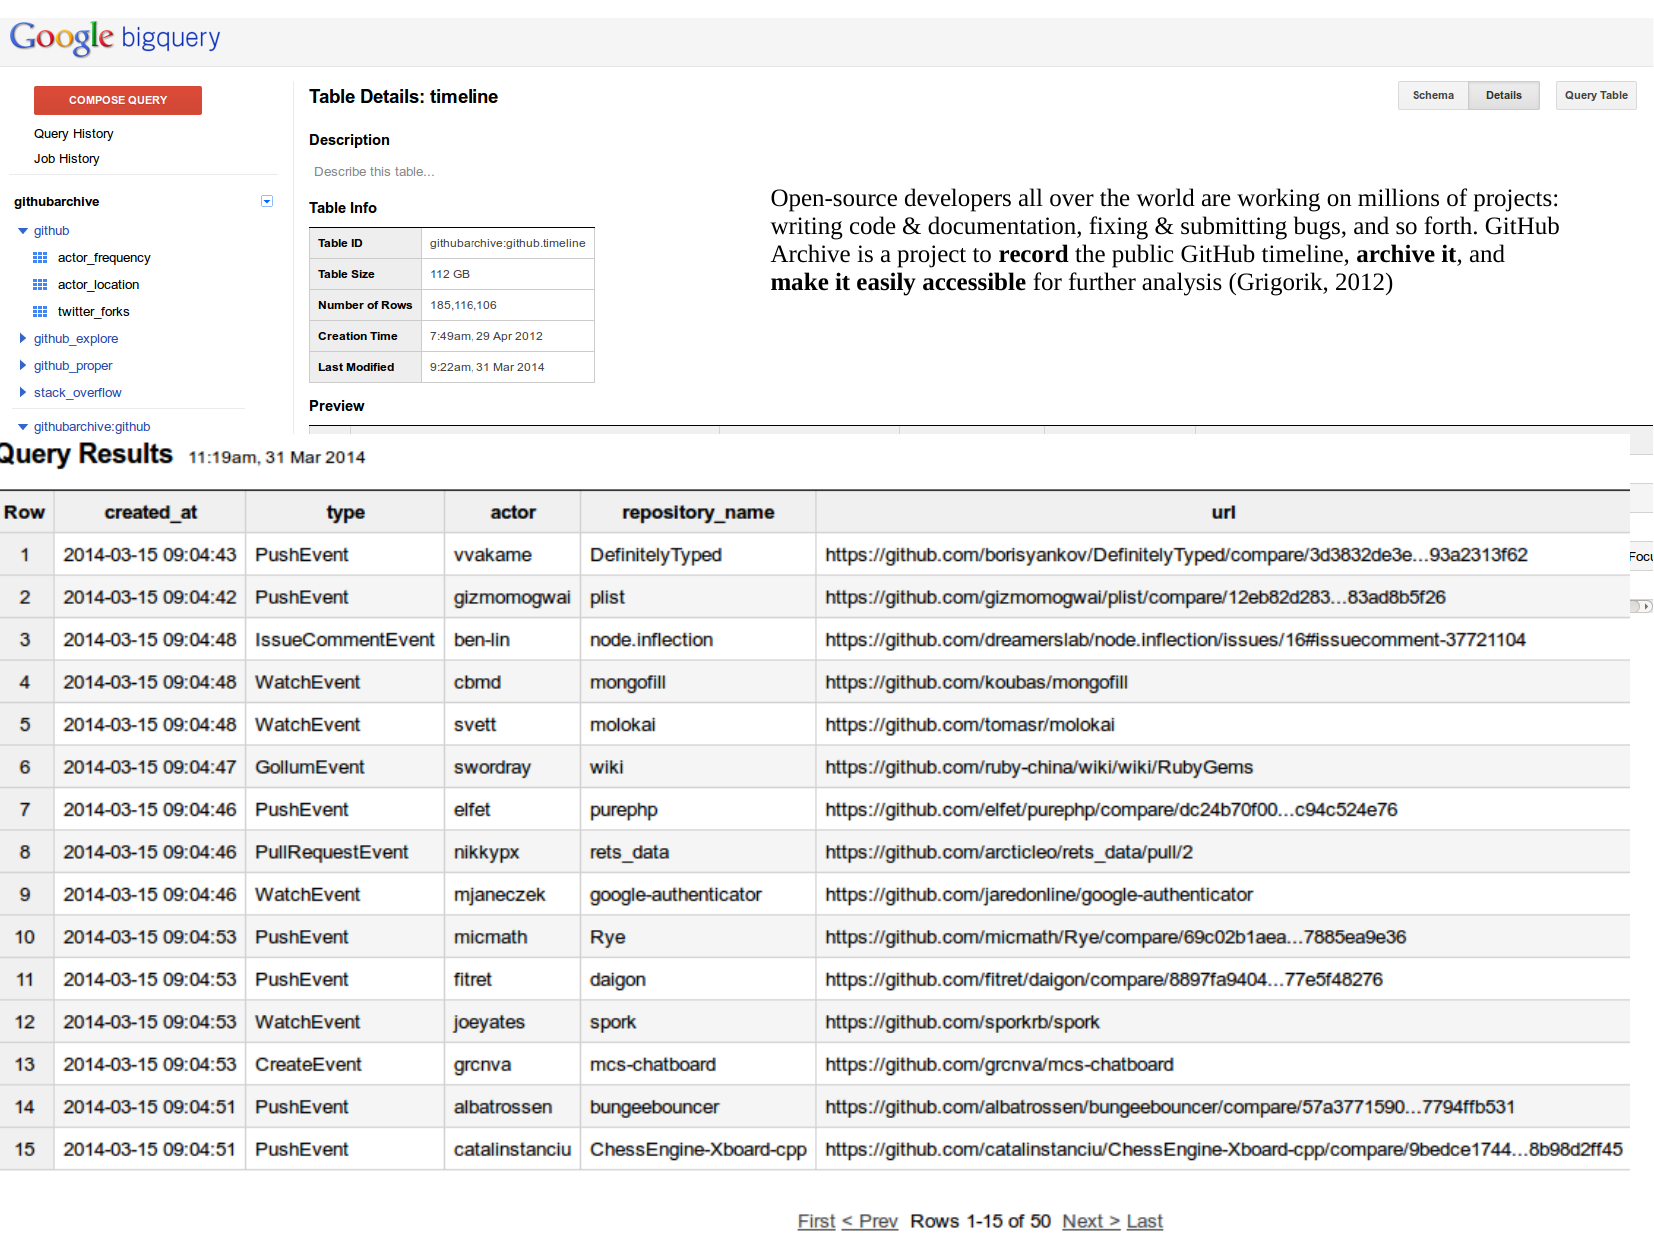

Open-source developers all over the world are working on millions of projects: writing code & documentation, fixing & submitting bugs, and so forth. GitHub Archive is a project to record the public GitHub timeline, archive it, and make it easily accessible for further analysis (Grigorik, 2012)